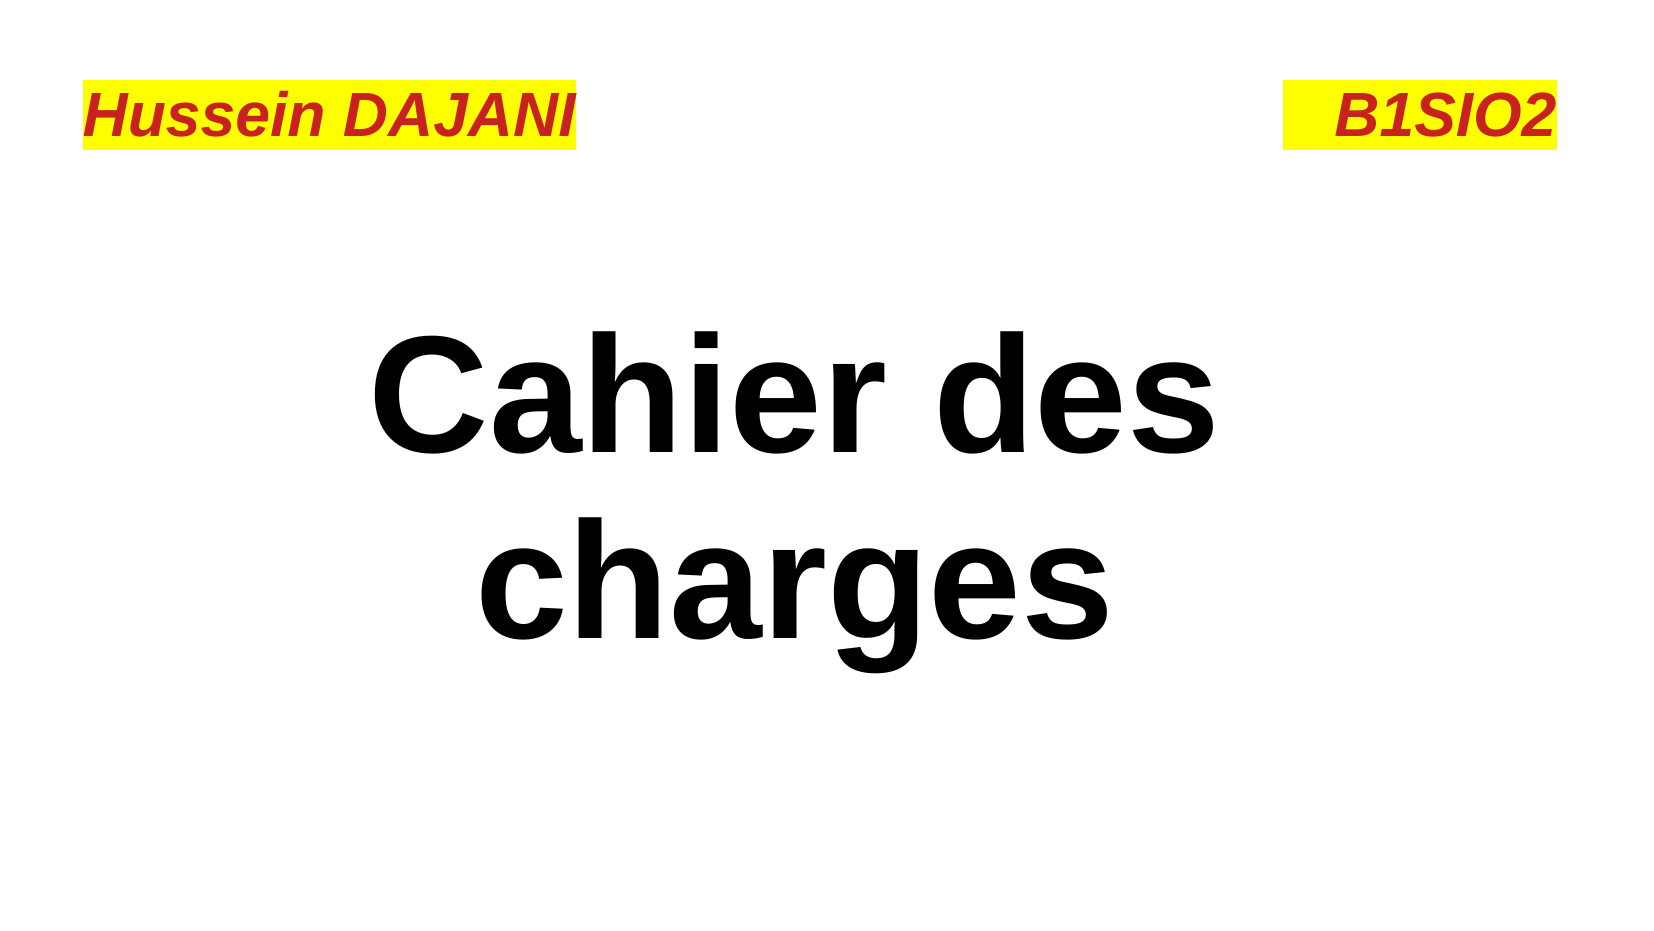

# Hussein DAJANI										 B1SIO2
Cahier des charges